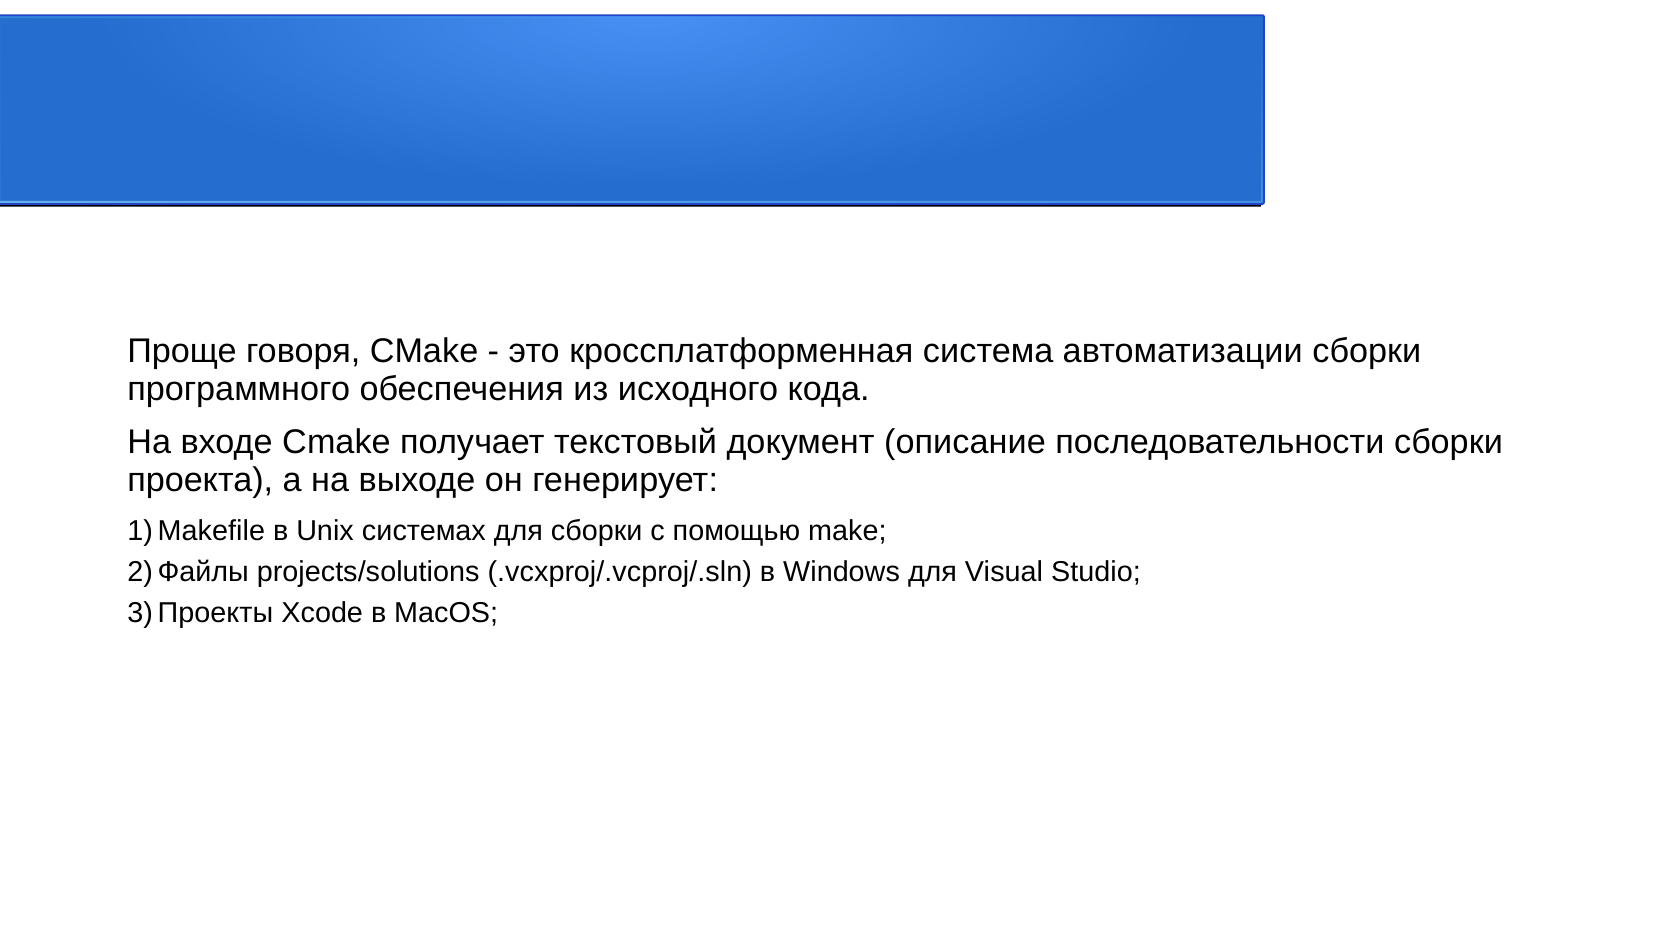

#
Проще говоря, CMake - это кроссплатформенная система автоматизации сборки программного обеспечения из исходного кода.
На входе Cmake получает текстовый документ (описание последовательности сборки проекта), а на выходе он генерирует:
 Makefile в Unix системах для сборки с помощью make;
 Файлы projects/solutions (.vcxproj/.vcproj/.sln) в Windows для Visual Studio;
 Проекты Xcode в MacOS;